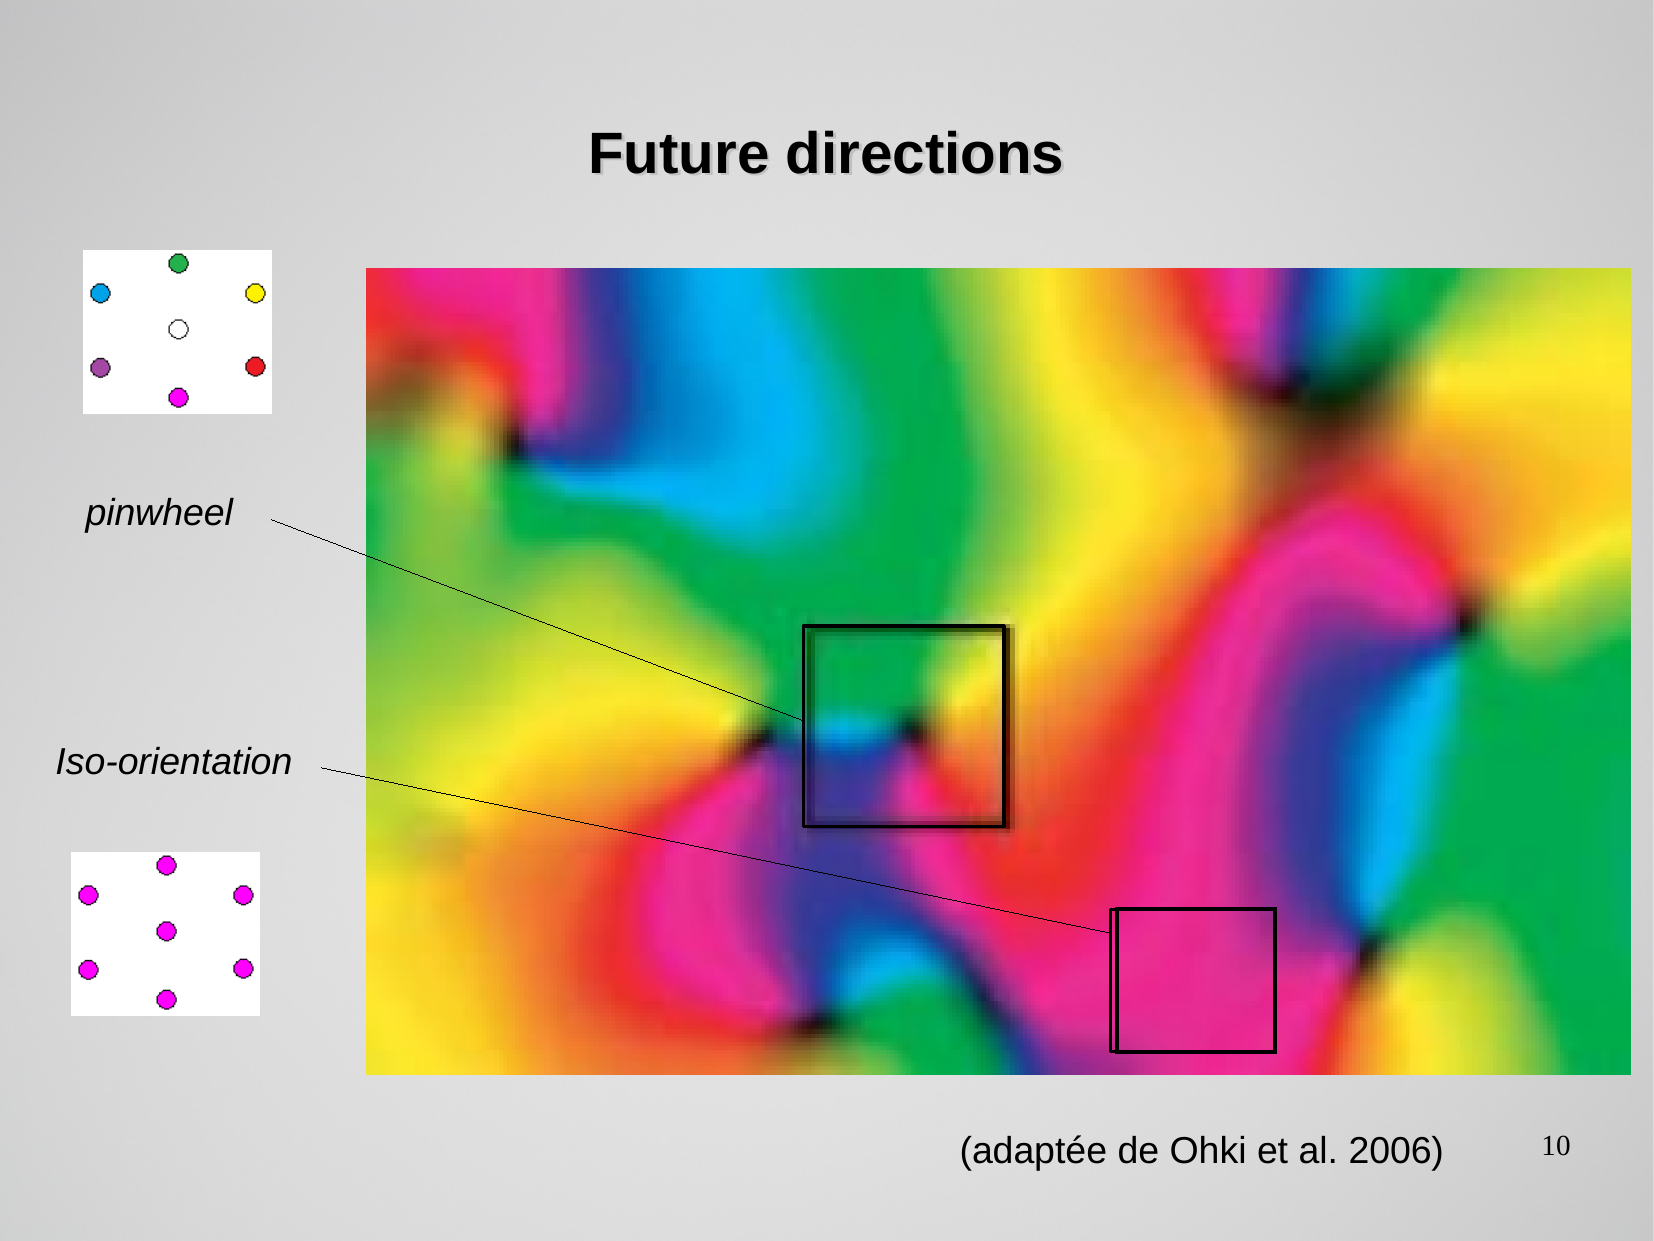

# Future directions
pinwheel
Iso-orientation
(adaptée de Ohki et al. 2006)
10